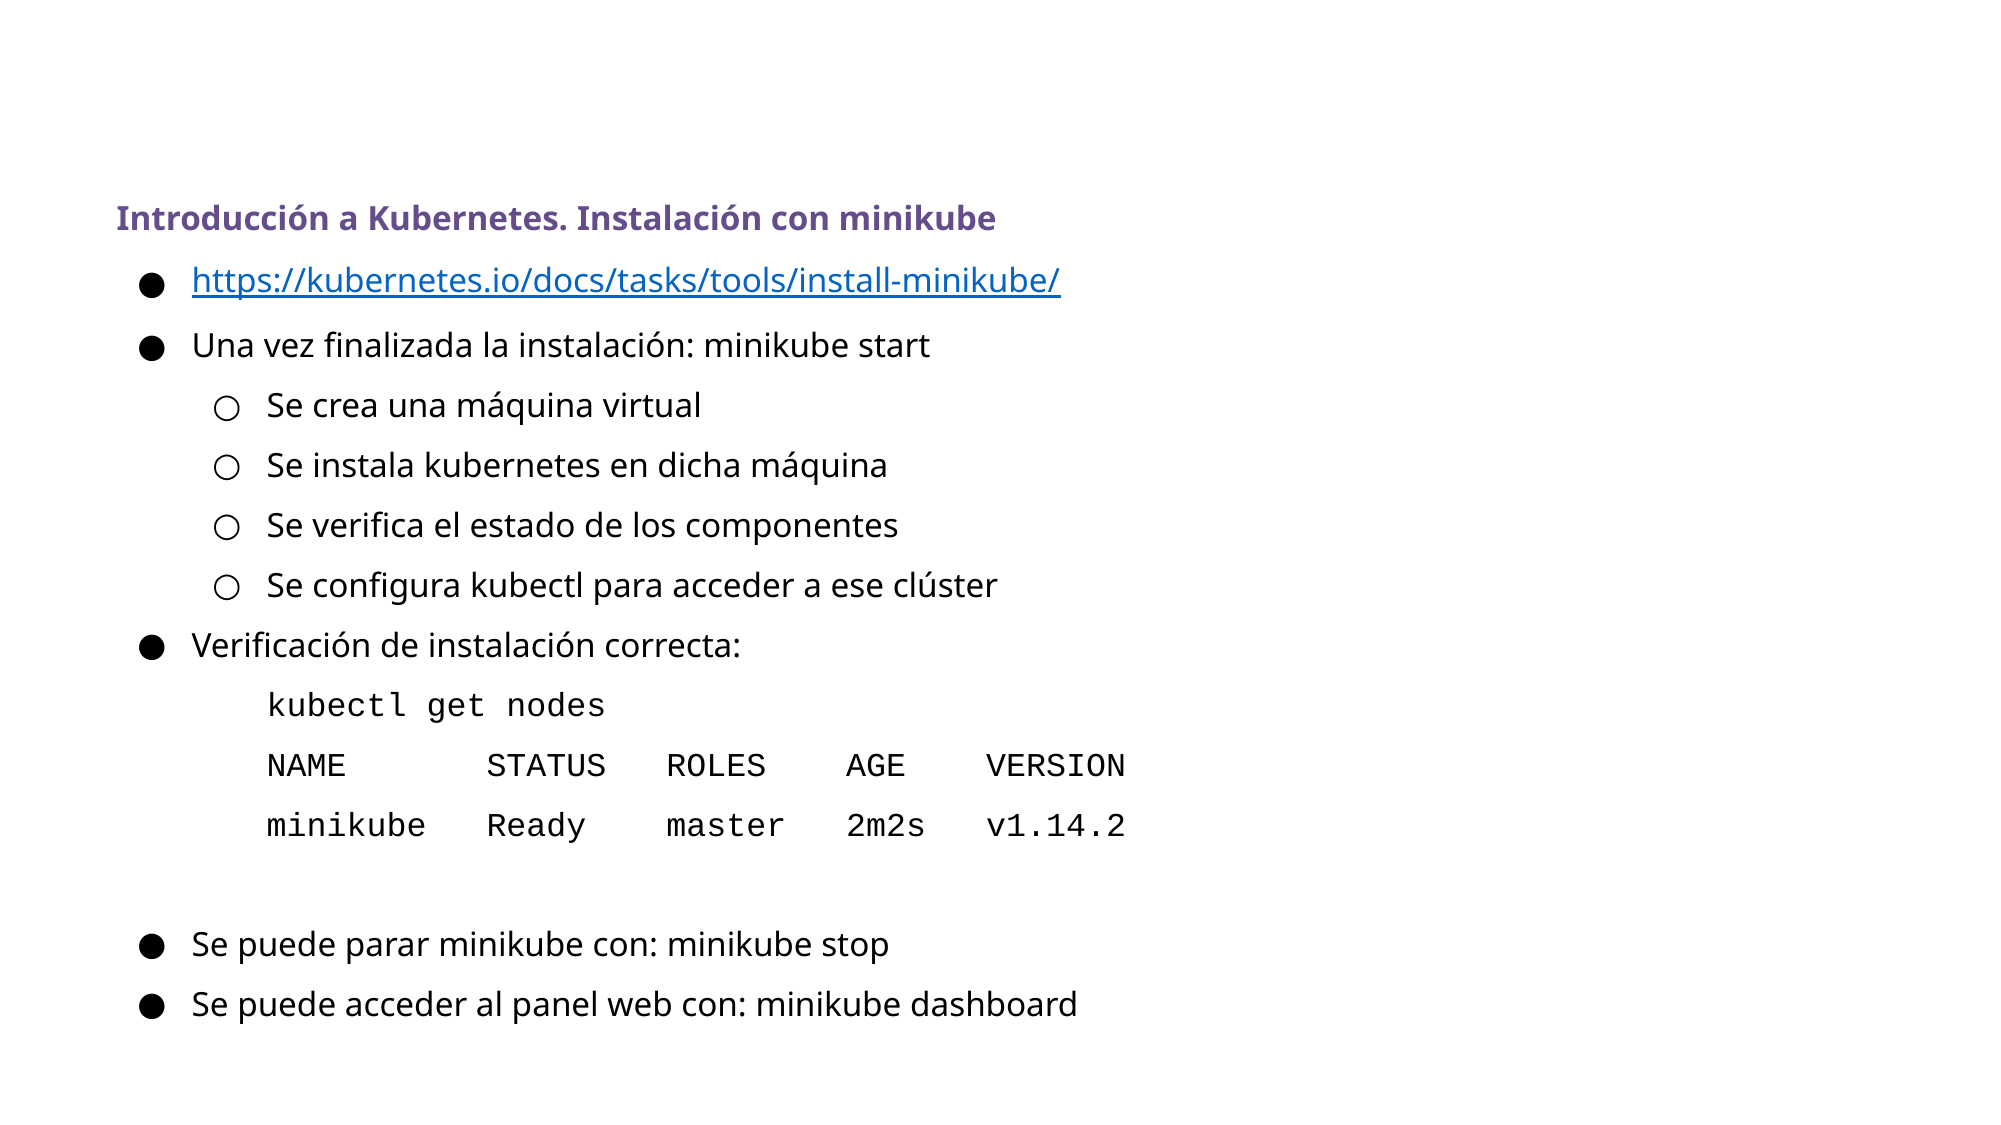

Introducción a Kubernetes. Instalación con minikube
https://kubernetes.io/docs/tasks/tools/install-minikube/
Una vez finalizada la instalación: minikube start
Se crea una máquina virtual
Se instala kubernetes en dicha máquina
Se verifica el estado de los componentes
Se configura kubectl para acceder a ese clúster
Verificación de instalación correcta:
kubectl get nodes
NAME STATUS ROLES AGE VERSION
minikube Ready master 2m2s v1.14.2
Se puede parar minikube con: minikube stop
Se puede acceder al panel web con: minikube dashboard